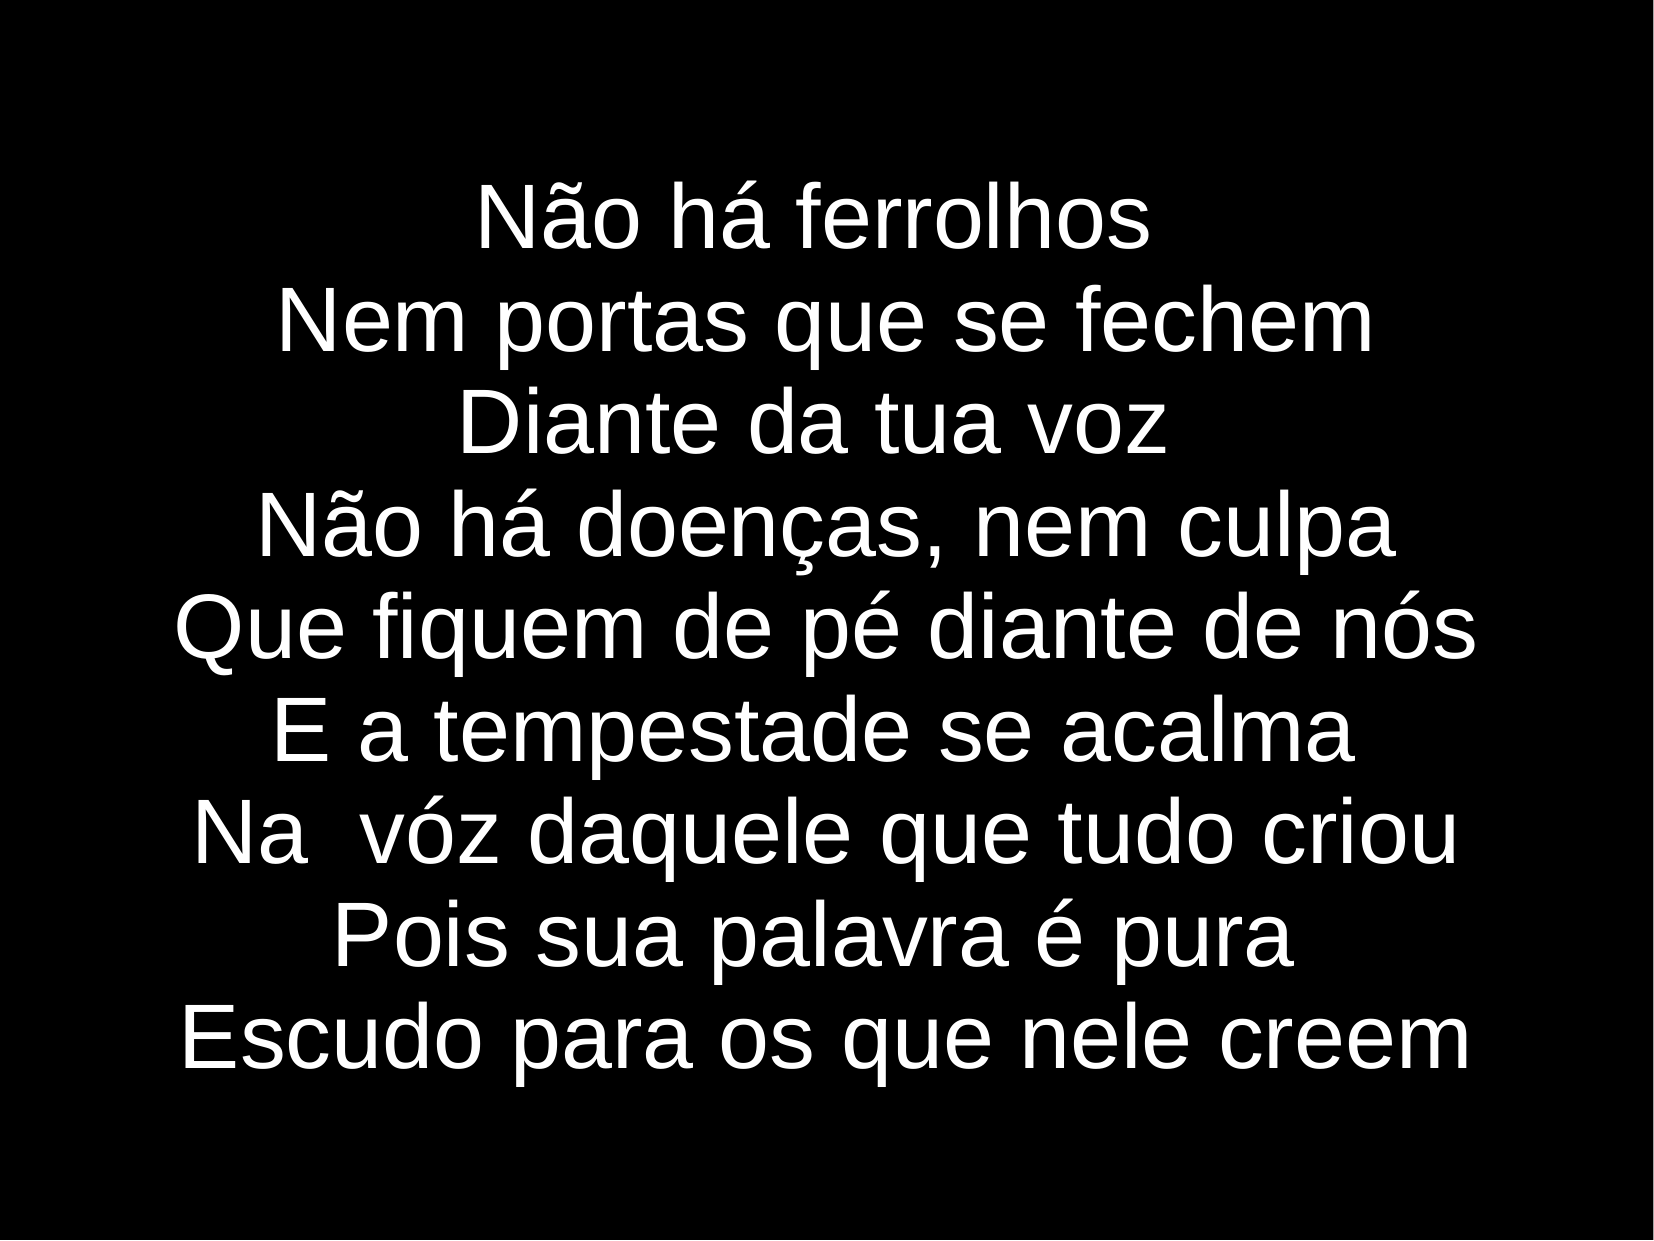

# Não há ferrolhos
Nem portas que se fechem
Diante da tua voz
Não há doenças, nem culpa
Que fiquem de pé diante de nós
E a tempestade se acalma
Na vóz daquele que tudo criou
Pois sua palavra é pura
Escudo para os que nele creem